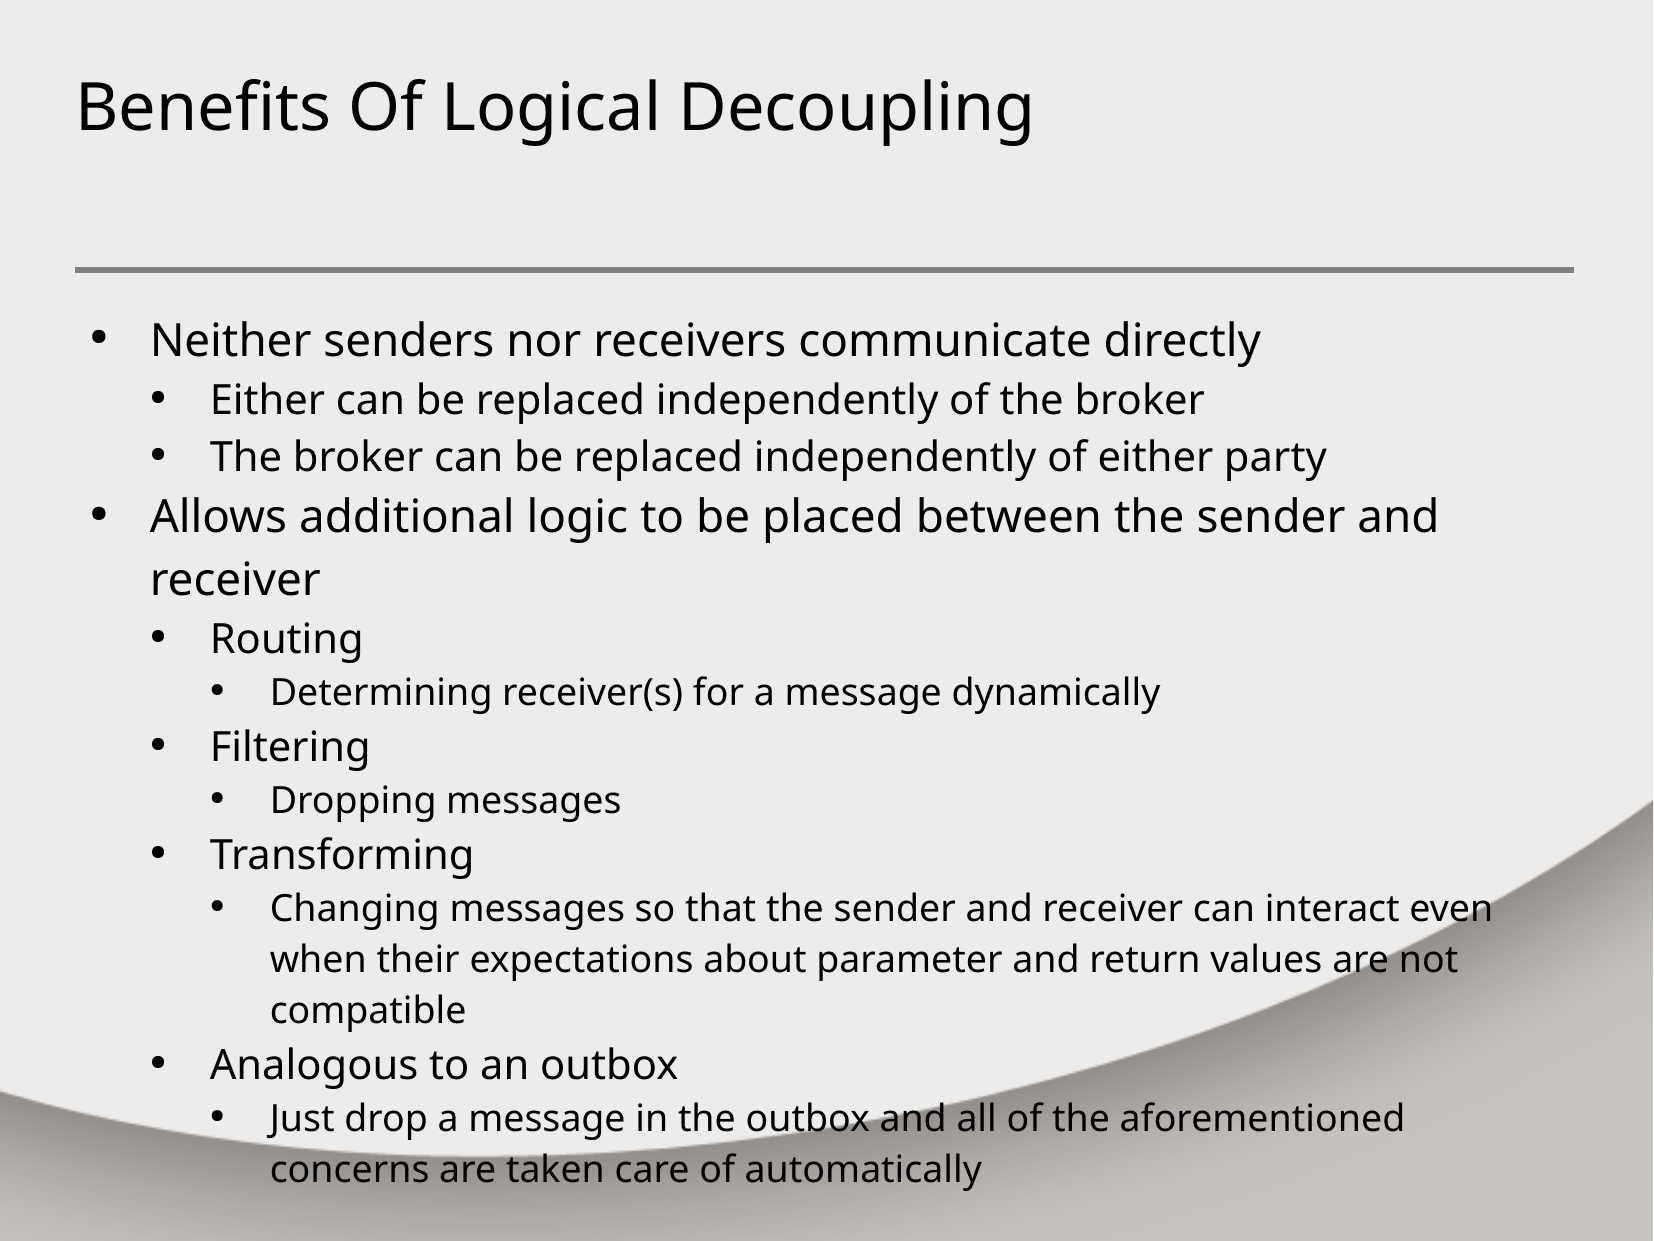

# Benefits Of Logical Decoupling
Neither senders nor receivers communicate directly
Either can be replaced independently of the broker
The broker can be replaced independently of either party
Allows additional logic to be placed between the sender and receiver
Routing
Determining receiver(s) for a message dynamically
Filtering
Dropping messages
Transforming
Changing messages so that the sender and receiver can interact even when their expectations about parameter and return values are not compatible
Analogous to an outbox
Just drop a message in the outbox and all of the aforementioned concerns are taken care of automatically